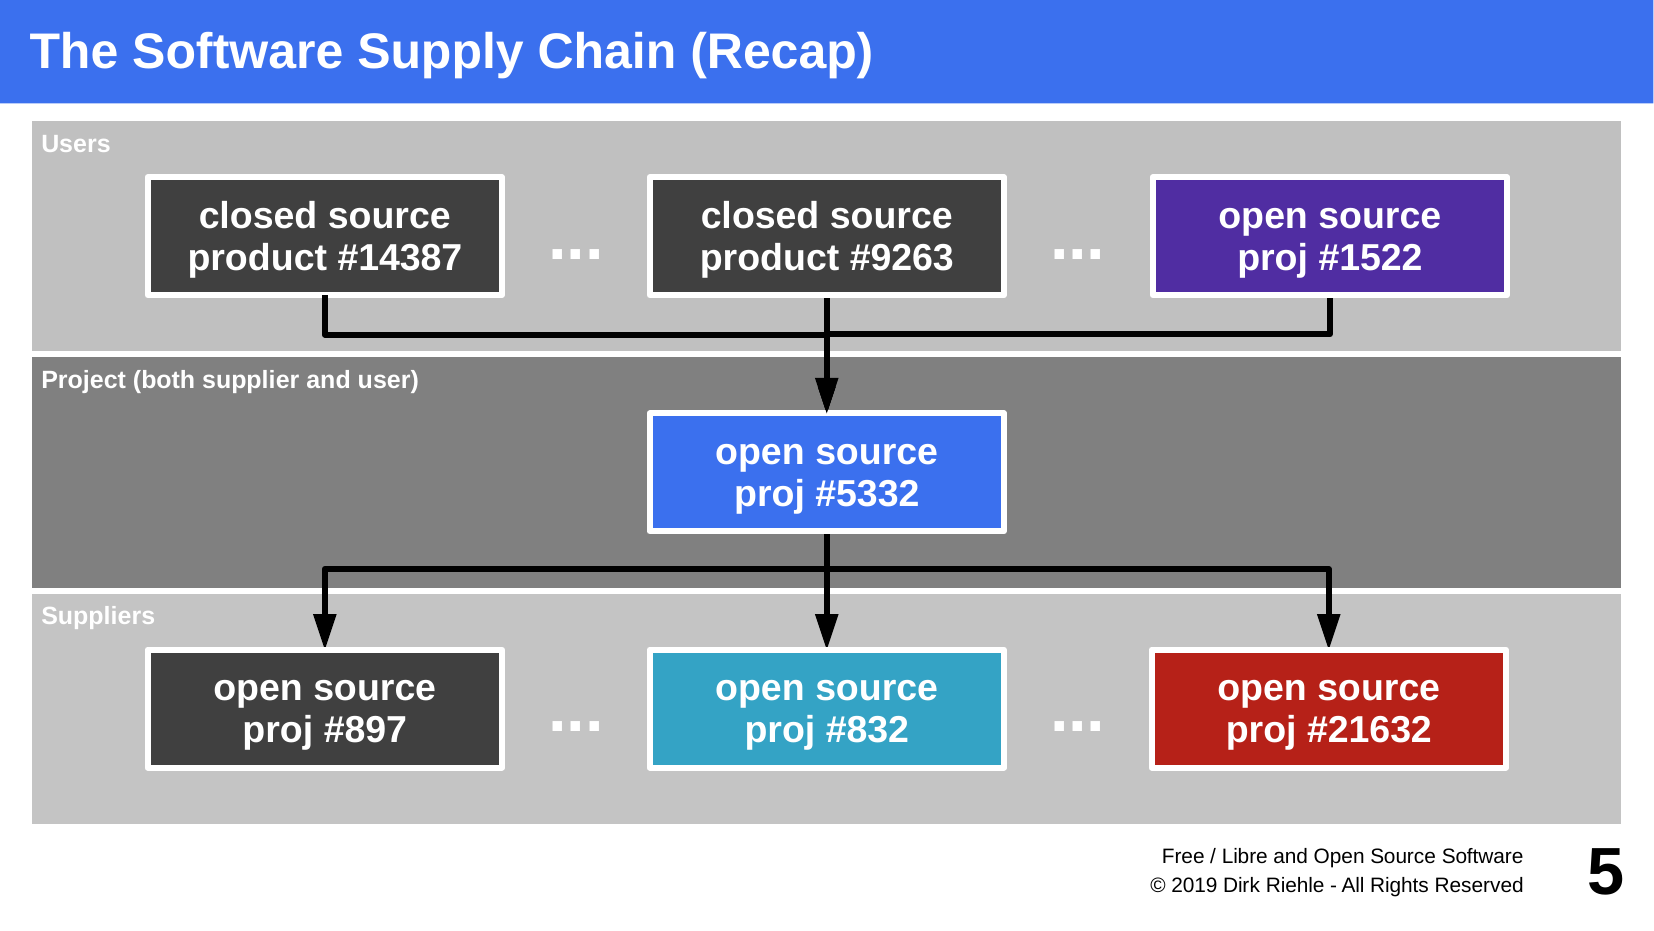

# The Software Supply Chain (Recap)
Users
...
...
closed source
product #14387
closed source
product #9263
open source
proj #1522
Project (both supplier and user)
open source
proj #5332
Suppliers
...
...
open source
proj #897
open source
proj #832
open source
proj #21632
Free / Libre and Open Source Software
5
© 2019 Dirk Riehle - All Rights Reserved